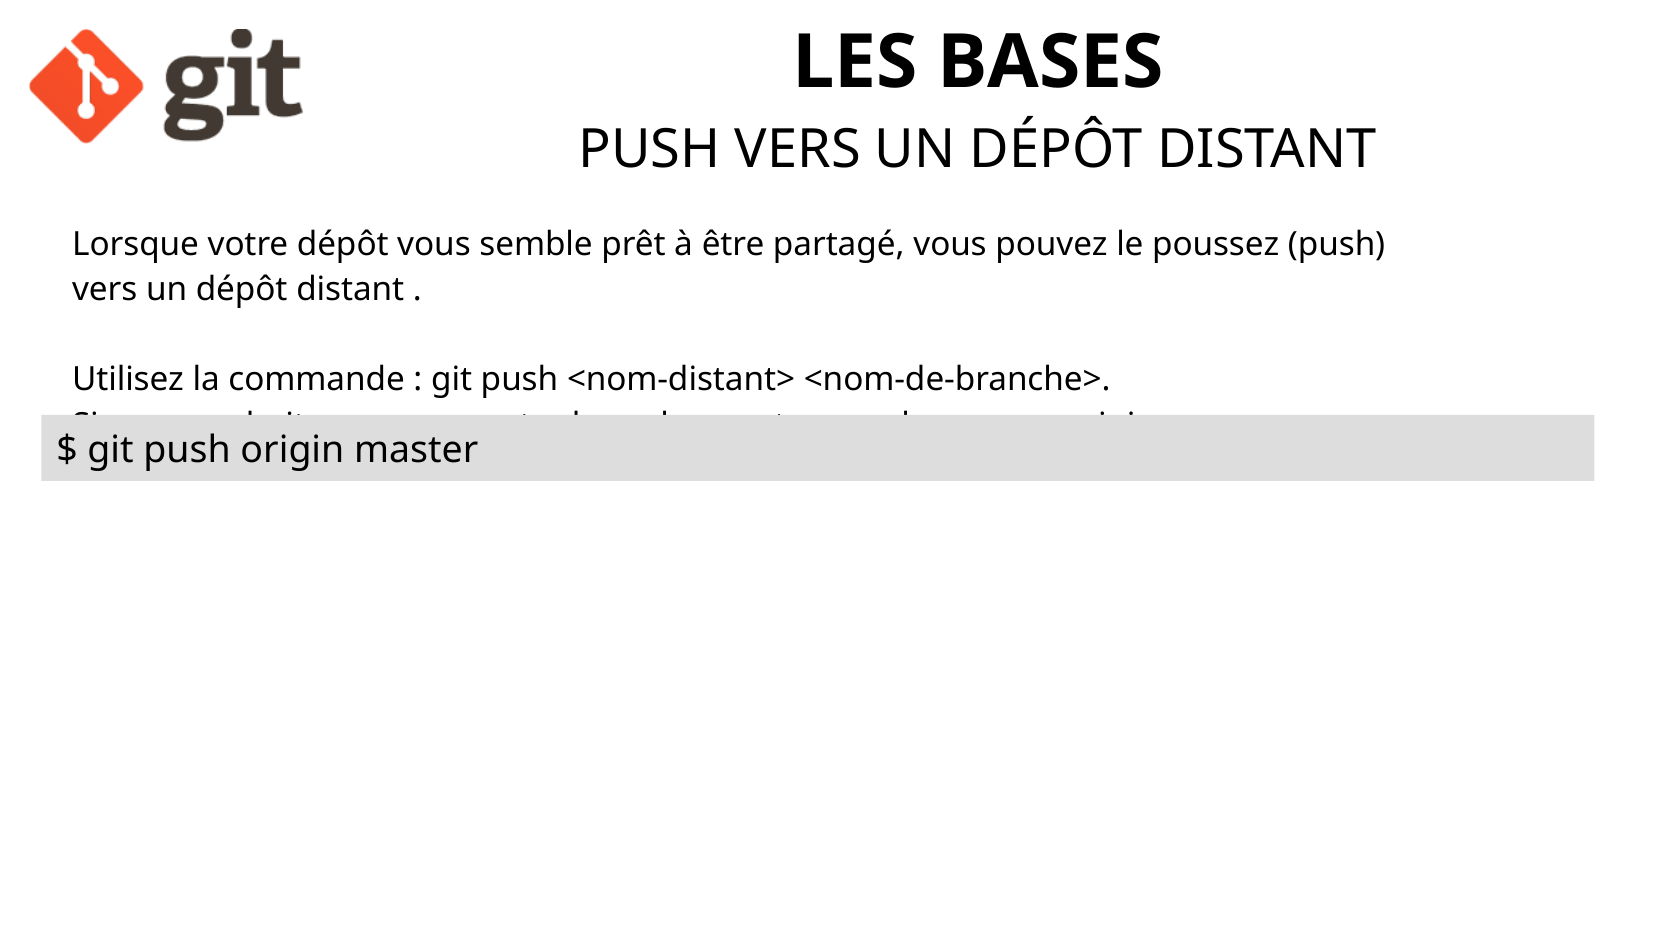

Les bases
PUSH vers un dépôt distant
Lorsque votre dépôt vous semble prêt à être partagé, vous pouvez le poussez (push) vers un dépôt distant .
Utilisez la commande : git push <nom-distant> <nom-de-branche>.
Si vous souhaitez pousser votre branche master vers le serveur origin :
$ git push origin master